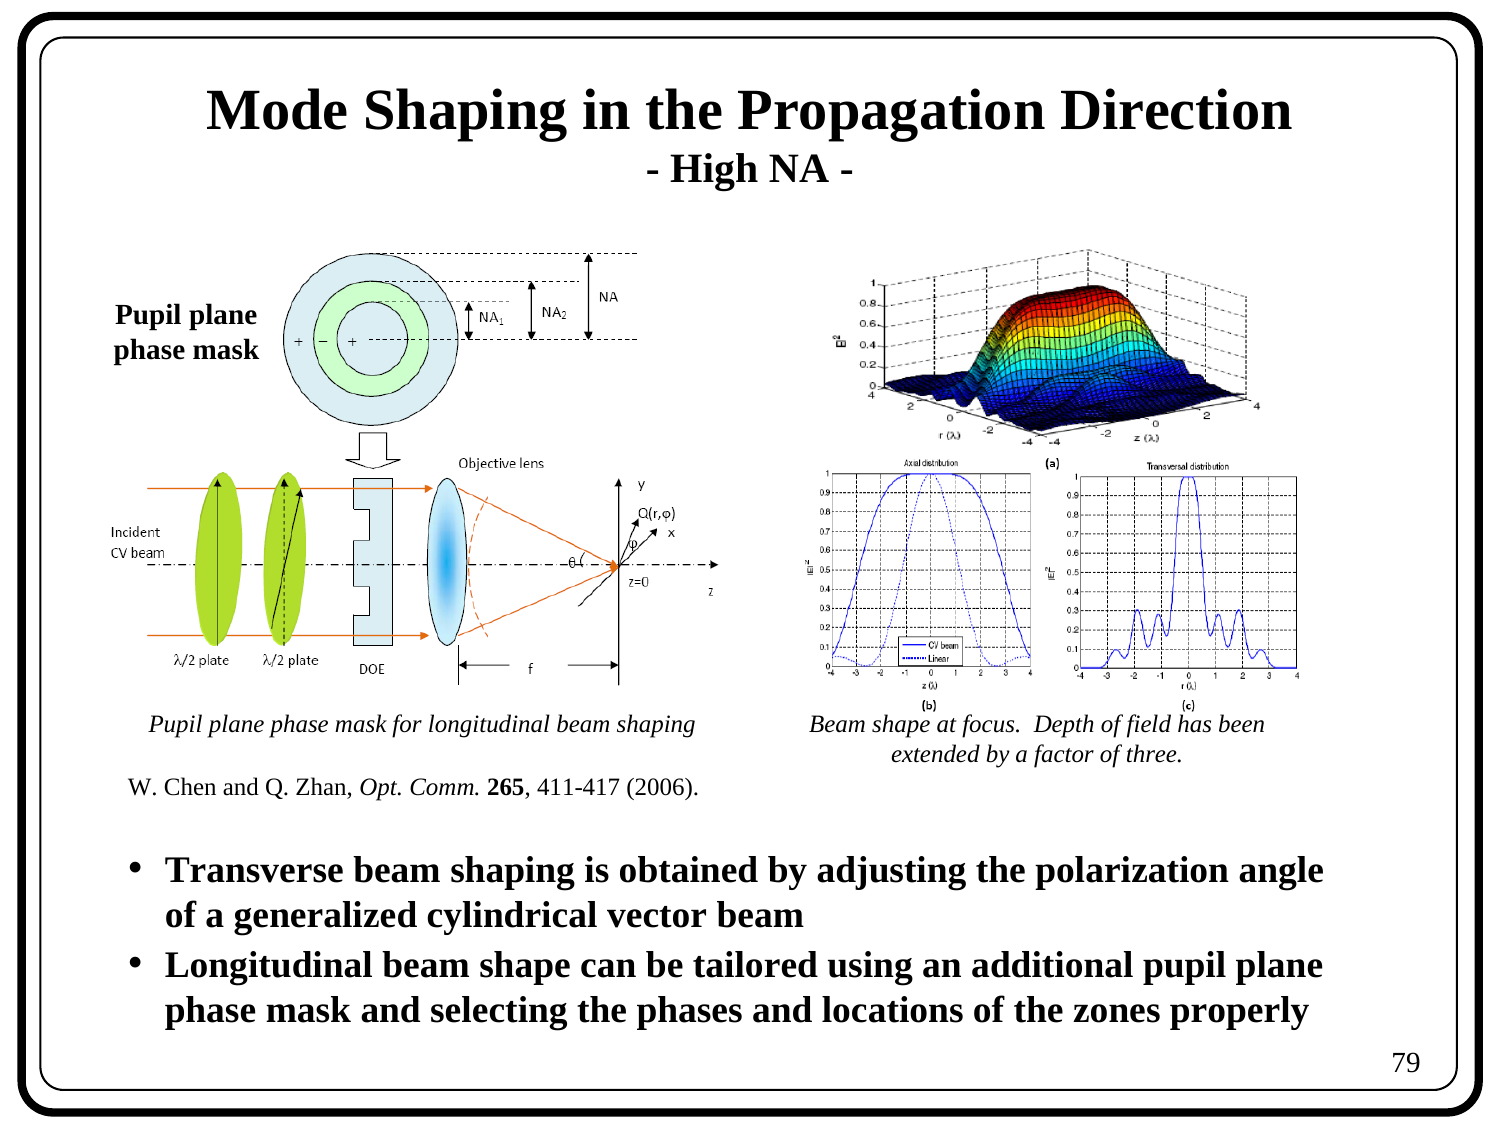

# Mode Shaping in the Propagation Direction - High NA -
Pupil plane phase mask
Pupil plane phase mask for longitudinal beam shaping
Beam shape at focus. Depth of field has been extended by a factor of three.
W. Chen and Q. Zhan, Opt. Comm. 265, 411-417 (2006).
Transverse beam shaping is obtained by adjusting the polarization angle of a generalized cylindrical vector beam
Longitudinal beam shape can be tailored using an additional pupil plane phase mask and selecting the phases and locations of the zones properly